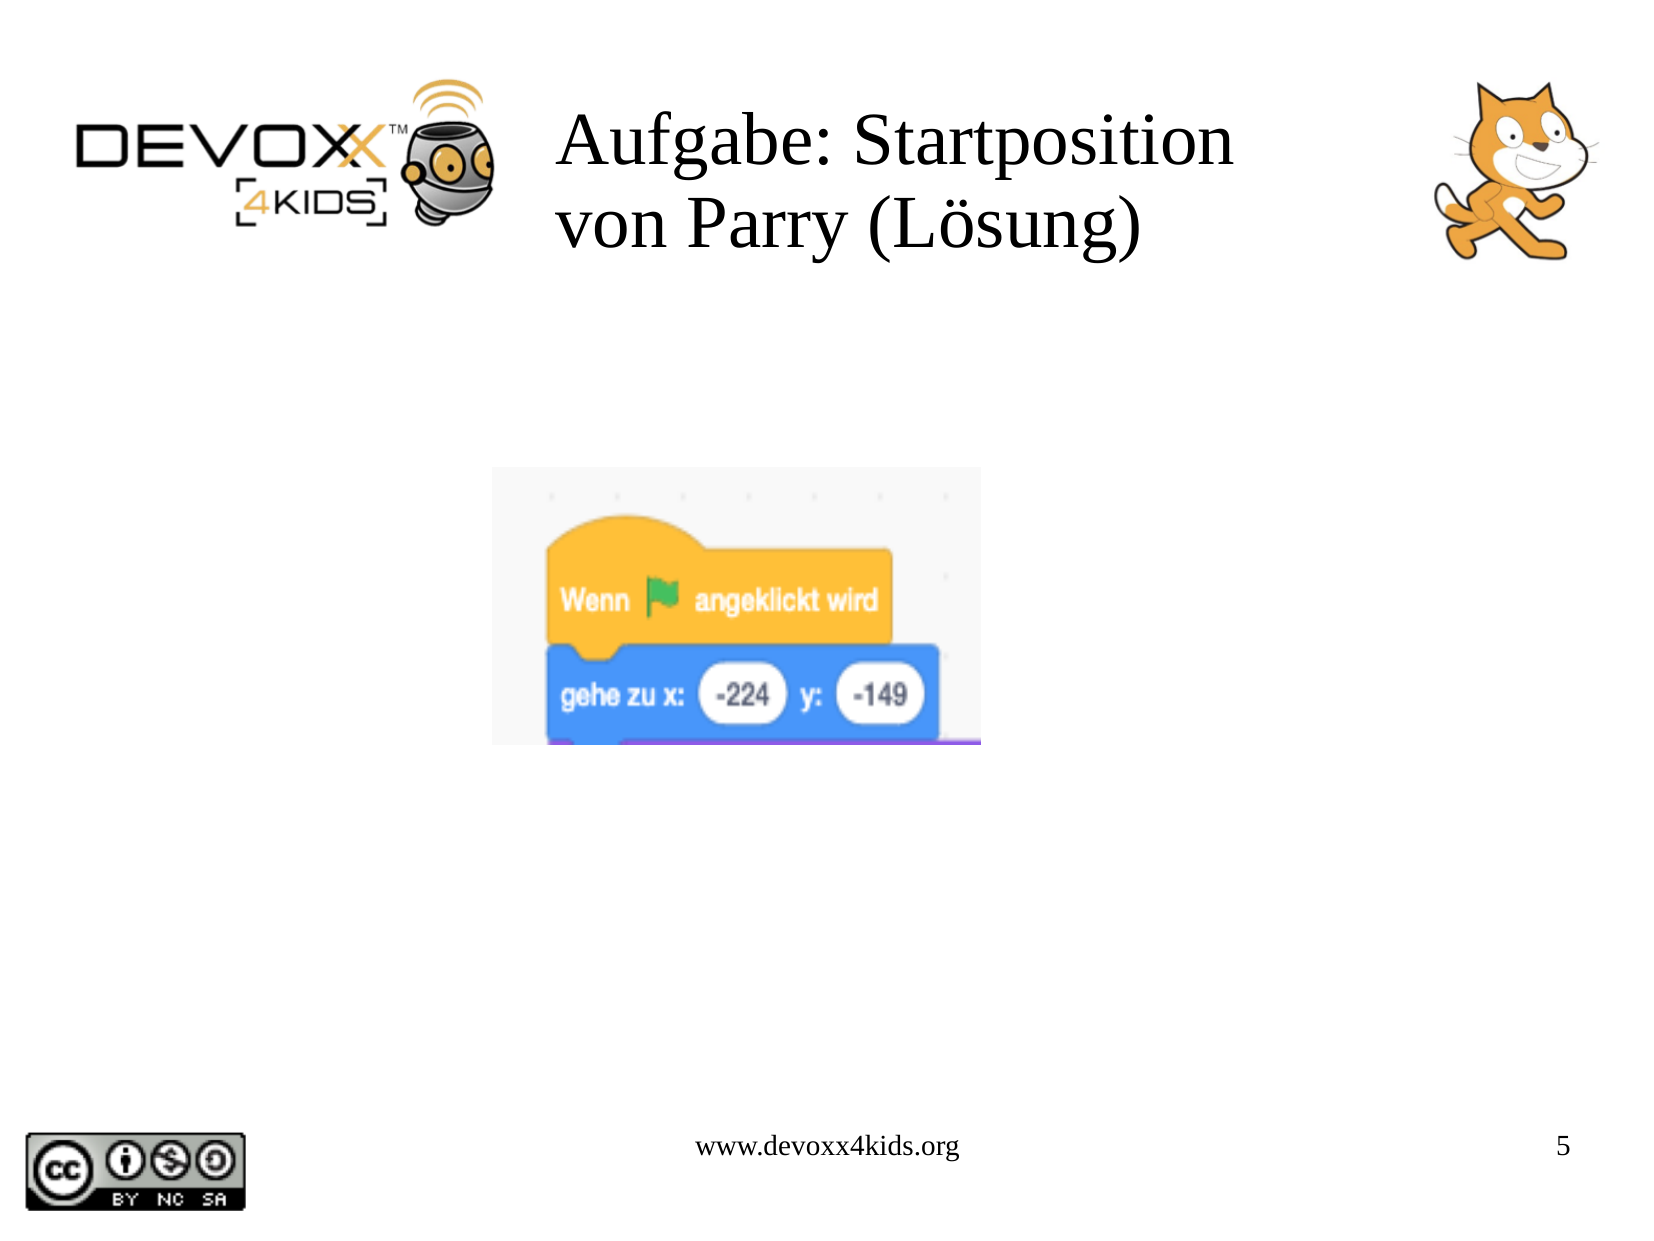

# Aufgabe: Startposition von Parry (Lösung)
www.devoxx4kids.org
5